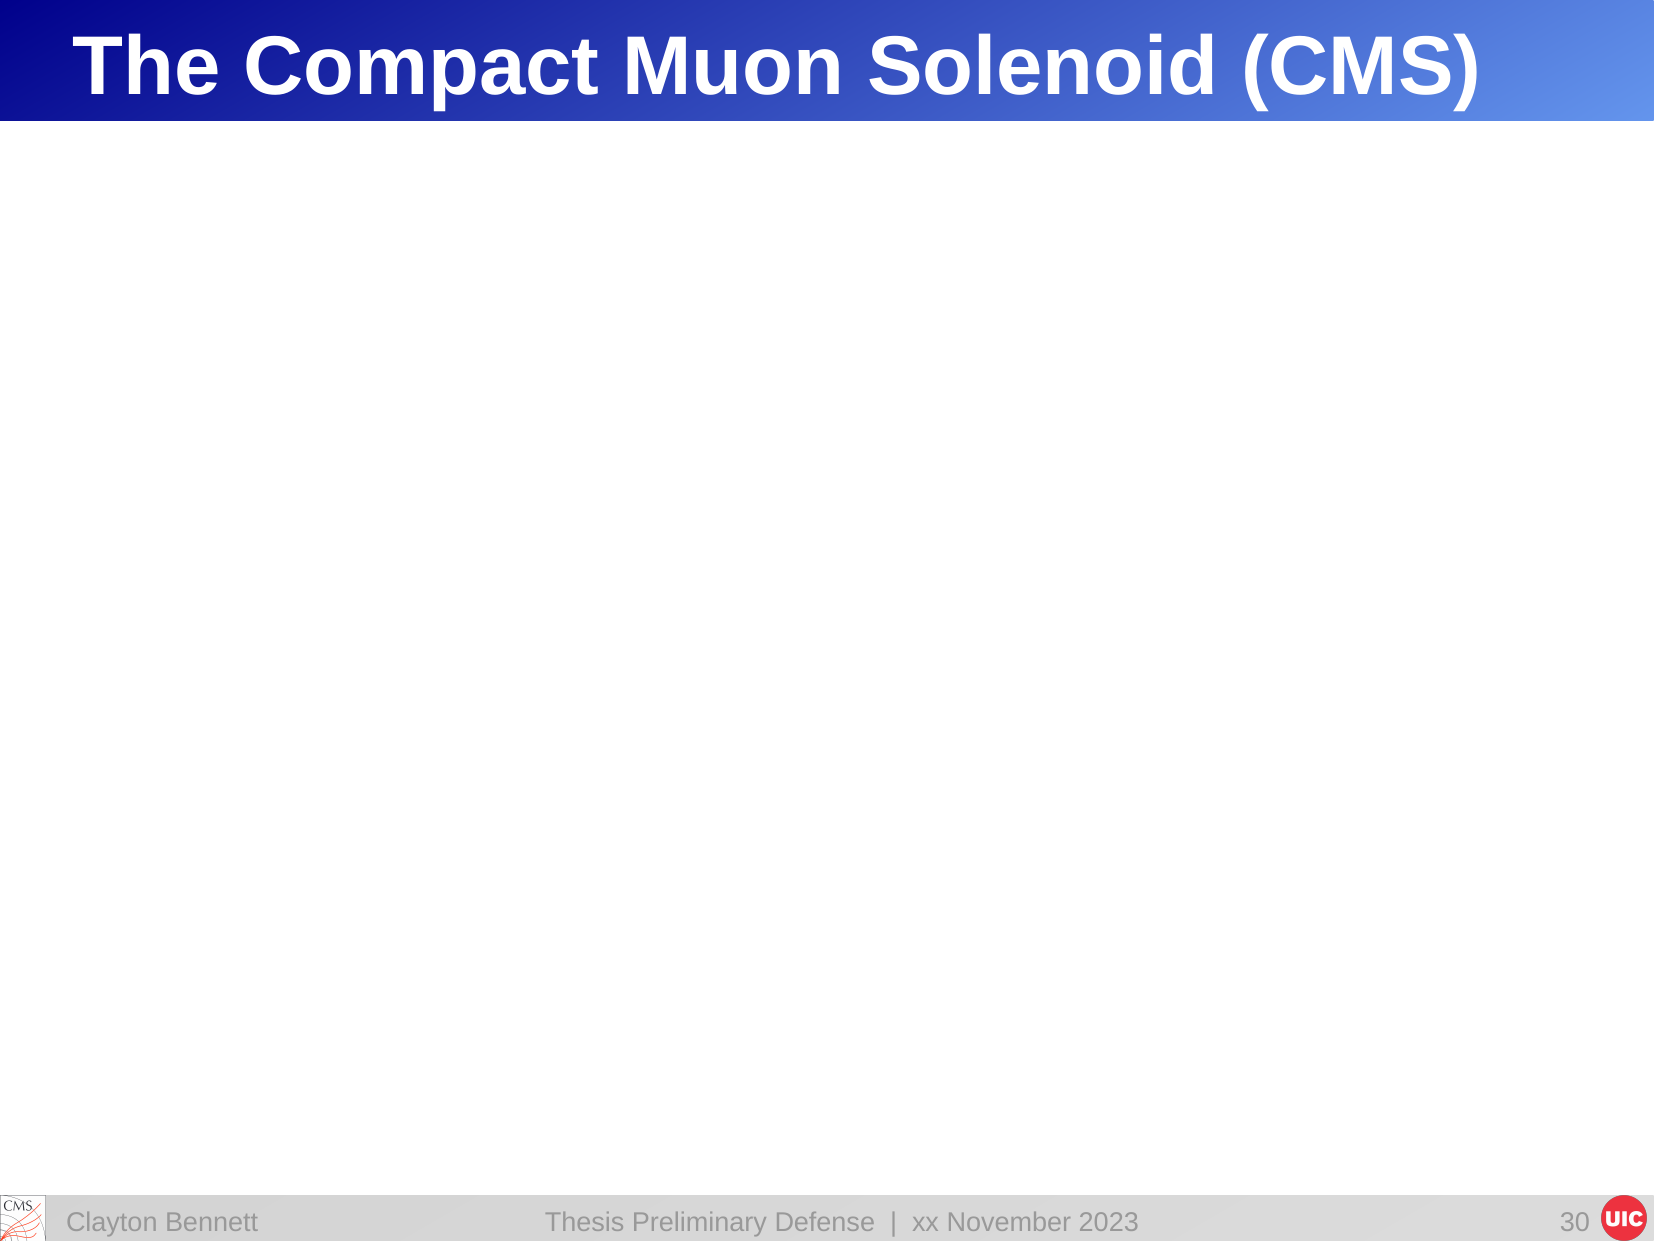

The Compact Muon Solenoid (CMS)
Clayton Bennett
Thesis Preliminary Defense | xx November 2023